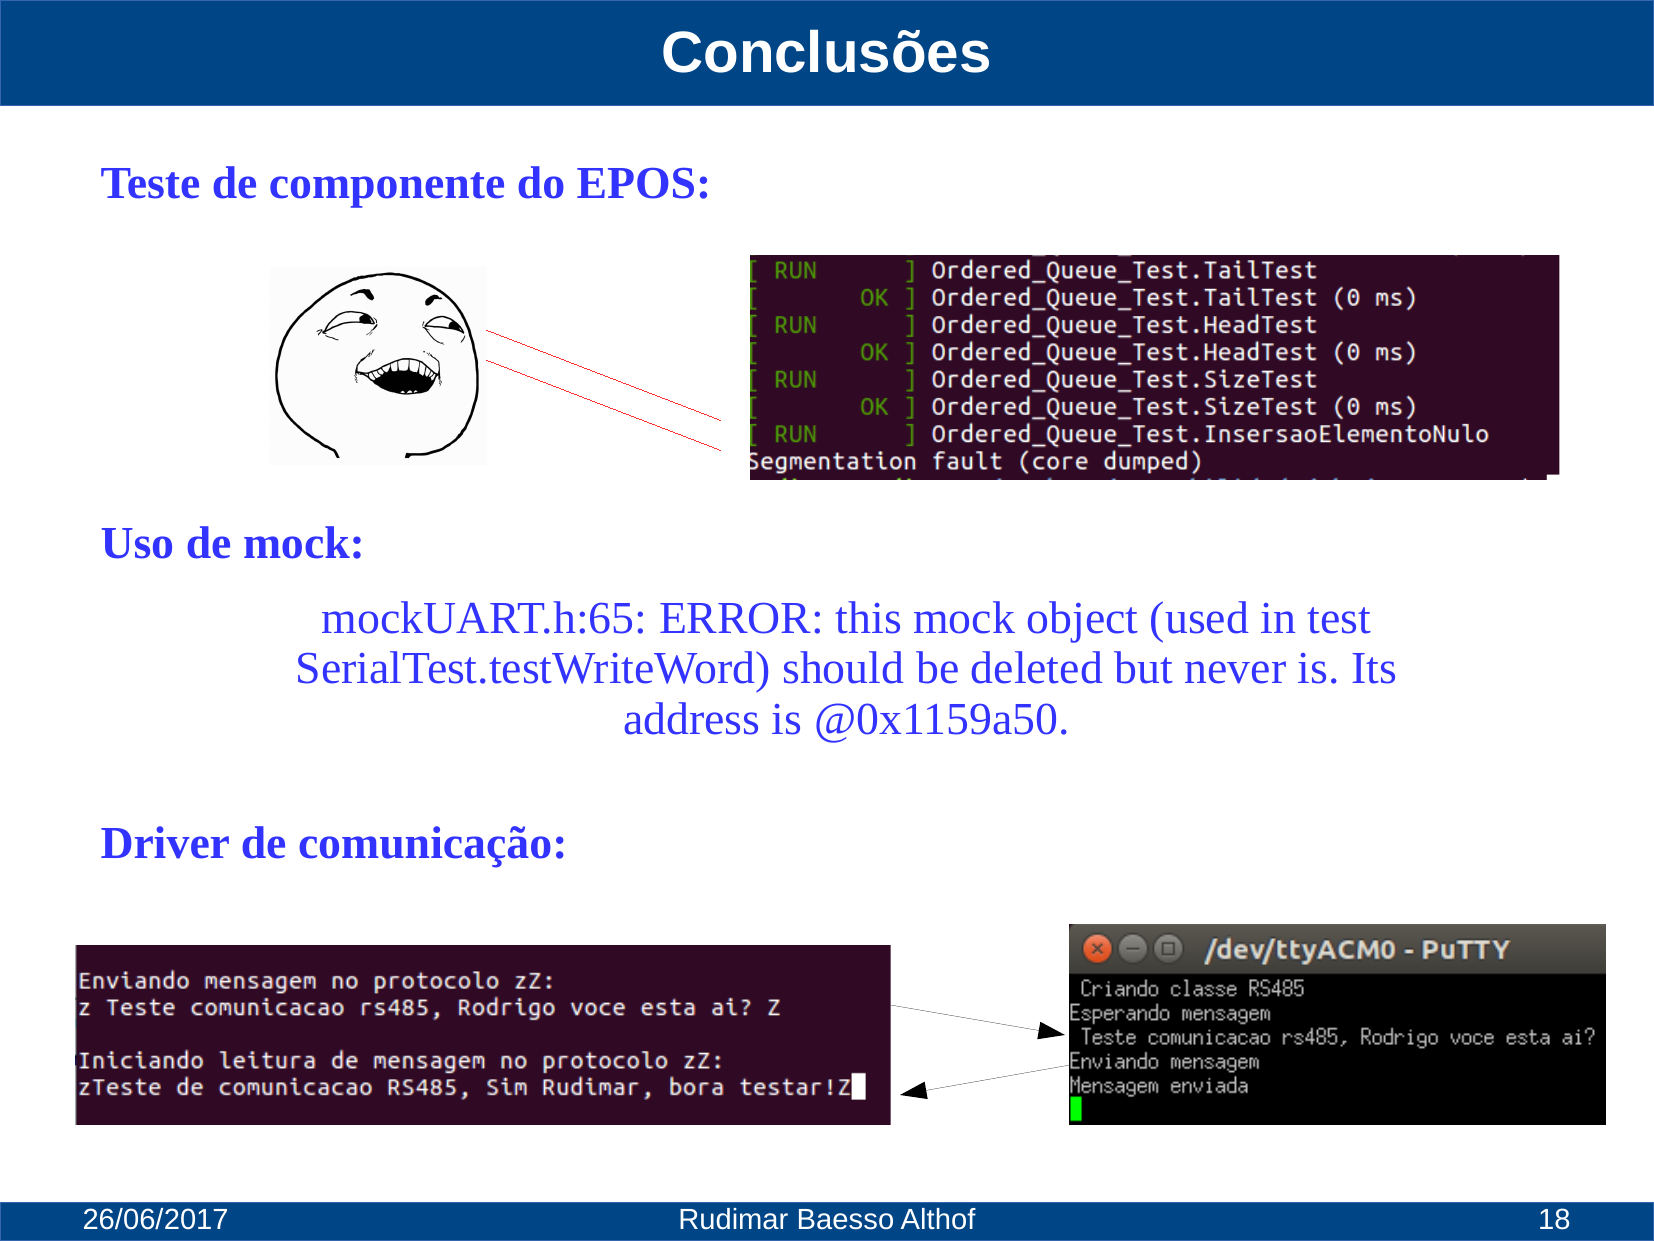

# Conclusões
Teste de componente do EPOS:
Uso de mock:
mockUART.h:65: ERROR: this mock object (used in test SerialTest.testWriteWord) should be deleted but never is. Its address is @0x1159a50.
Driver de comunicação:
26/06/2017
Rudimar Baesso Althof
18